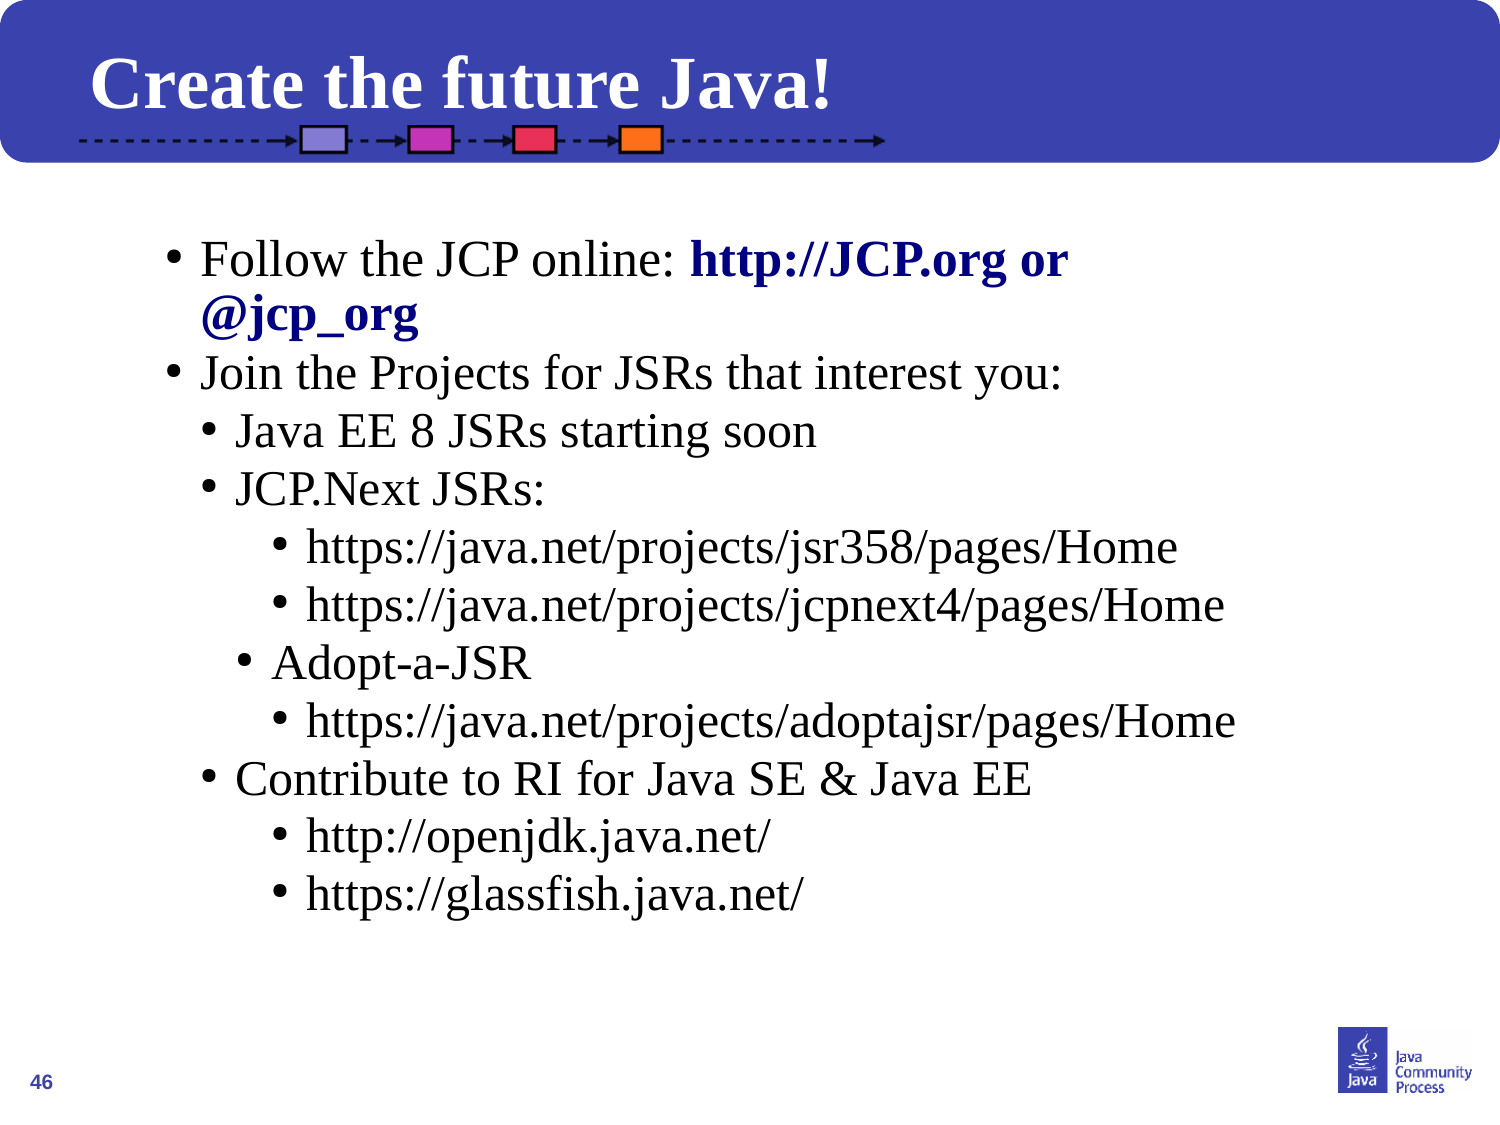

# Create the future Java!
Follow the JCP online: http://JCP.org or @jcp_org
Join the Projects for JSRs that interest you:
Java EE 8 JSRs starting soon
JCP.Next JSRs:
https://java.net/projects/jsr358/pages/Home
https://java.net/projects/jcpnext4/pages/Home
Adopt-a-JSR
https://java.net/projects/adoptajsr/pages/Home
Contribute to RI for Java SE & Java EE
http://openjdk.java.net/
https://glassfish.java.net/